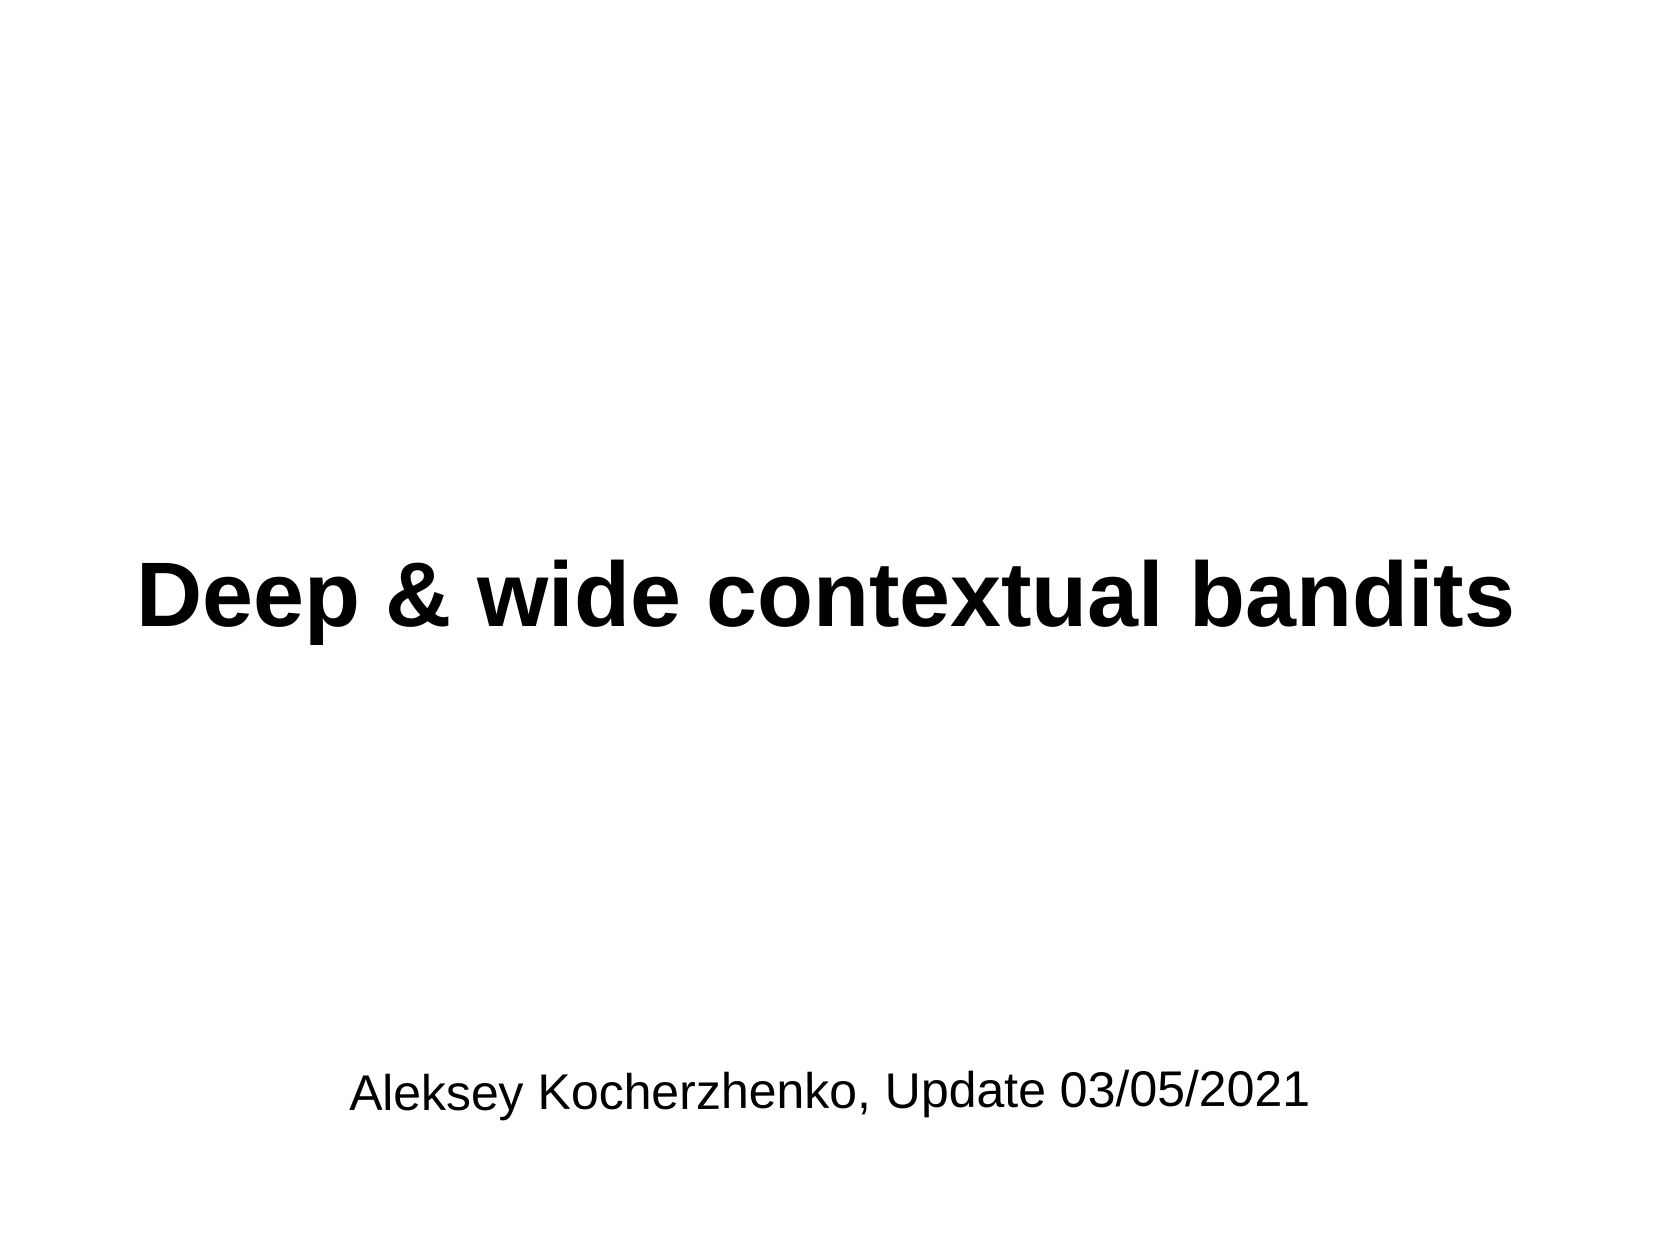

# Deep & wide contextual bandits
Aleksey Kocherzhenko, Update 03/05/2021